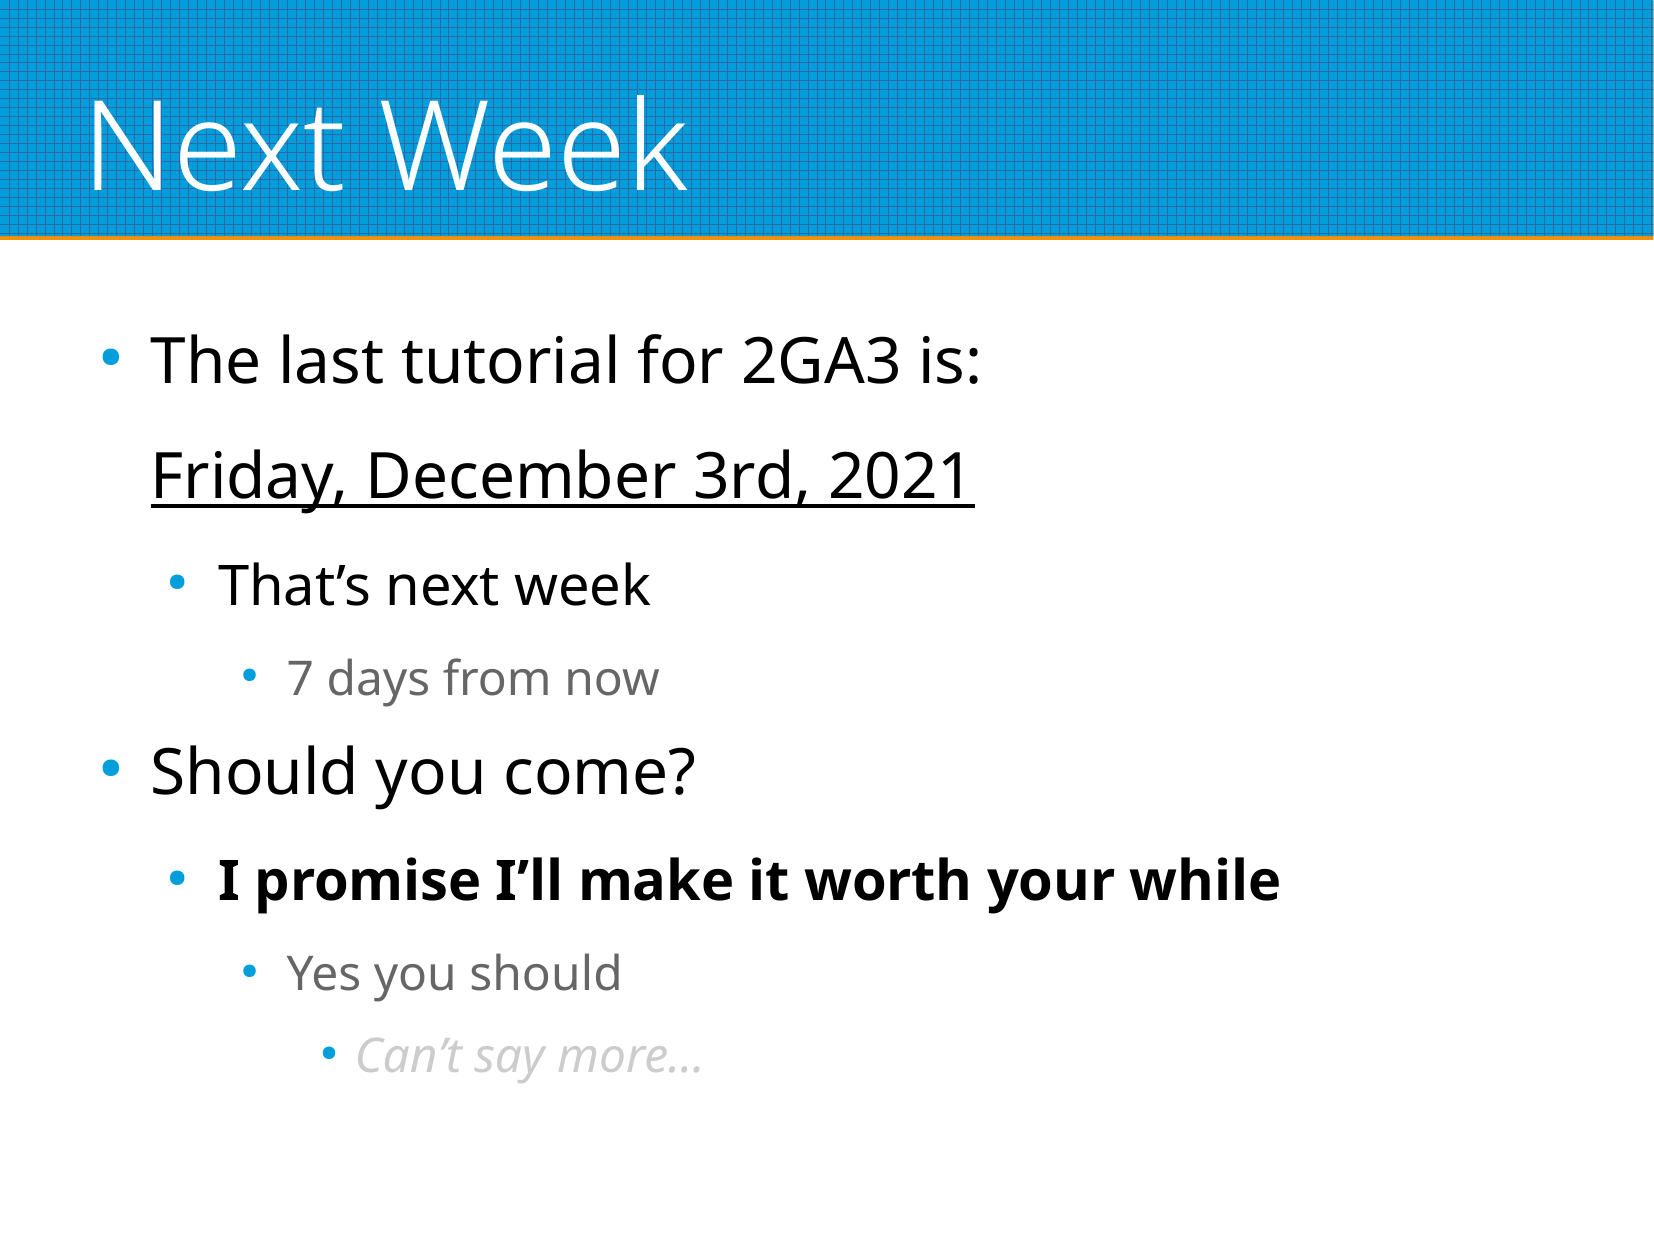

# Next Week
The last tutorial for 2GA3 is:
Friday, December 3rd, 2021
That’s next week
7 days from now
Should you come?
I promise I’ll make it worth your while
Yes you should
Can’t say more...